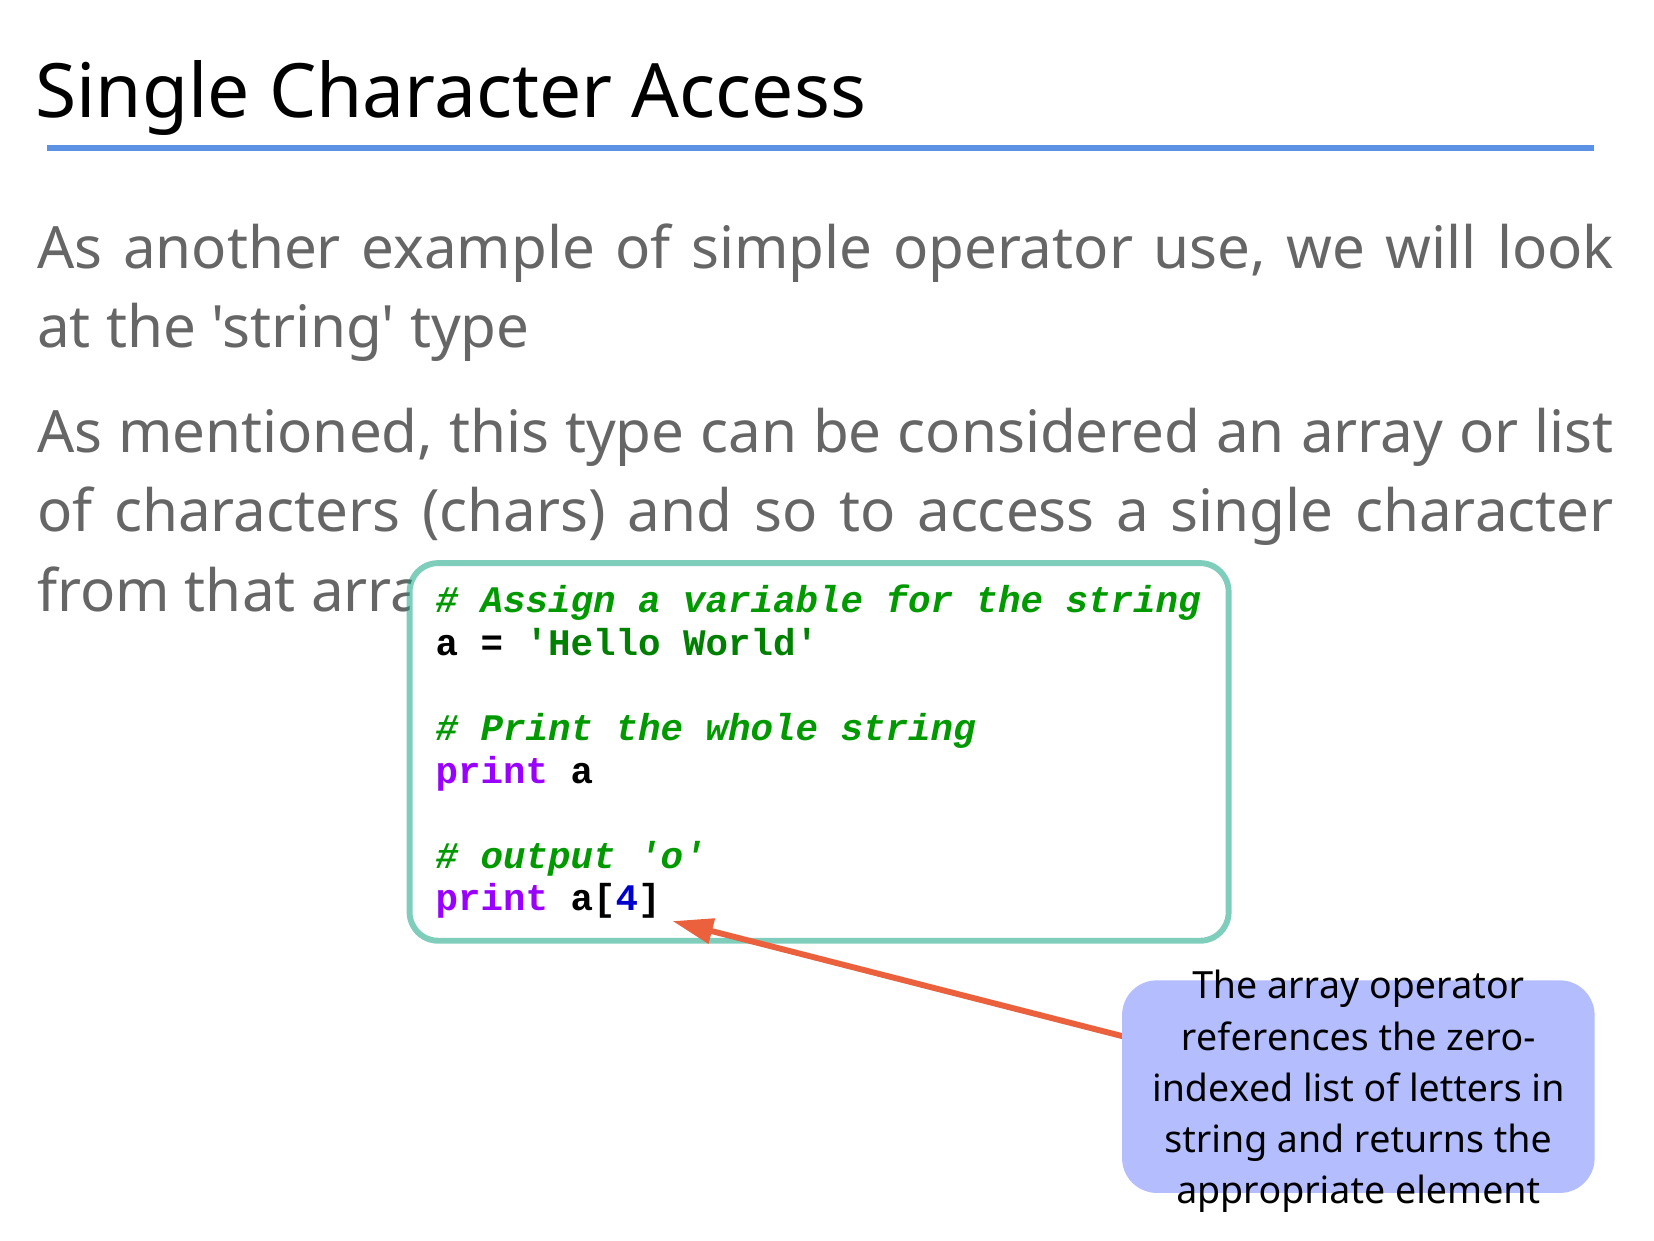

Single Character Access
# As another example of simple operator use, we will look at the 'string' type
As mentioned, this type can be considered an array or list of characters (chars) and so to access a single character from that array, you use the '[]' operator
# Assign a variable for the string a = 'Hello World'
# Print the whole string print a
# output 'o' print a[4]
The array operator references the zero-indexed list of letters in string and returns the appropriate element